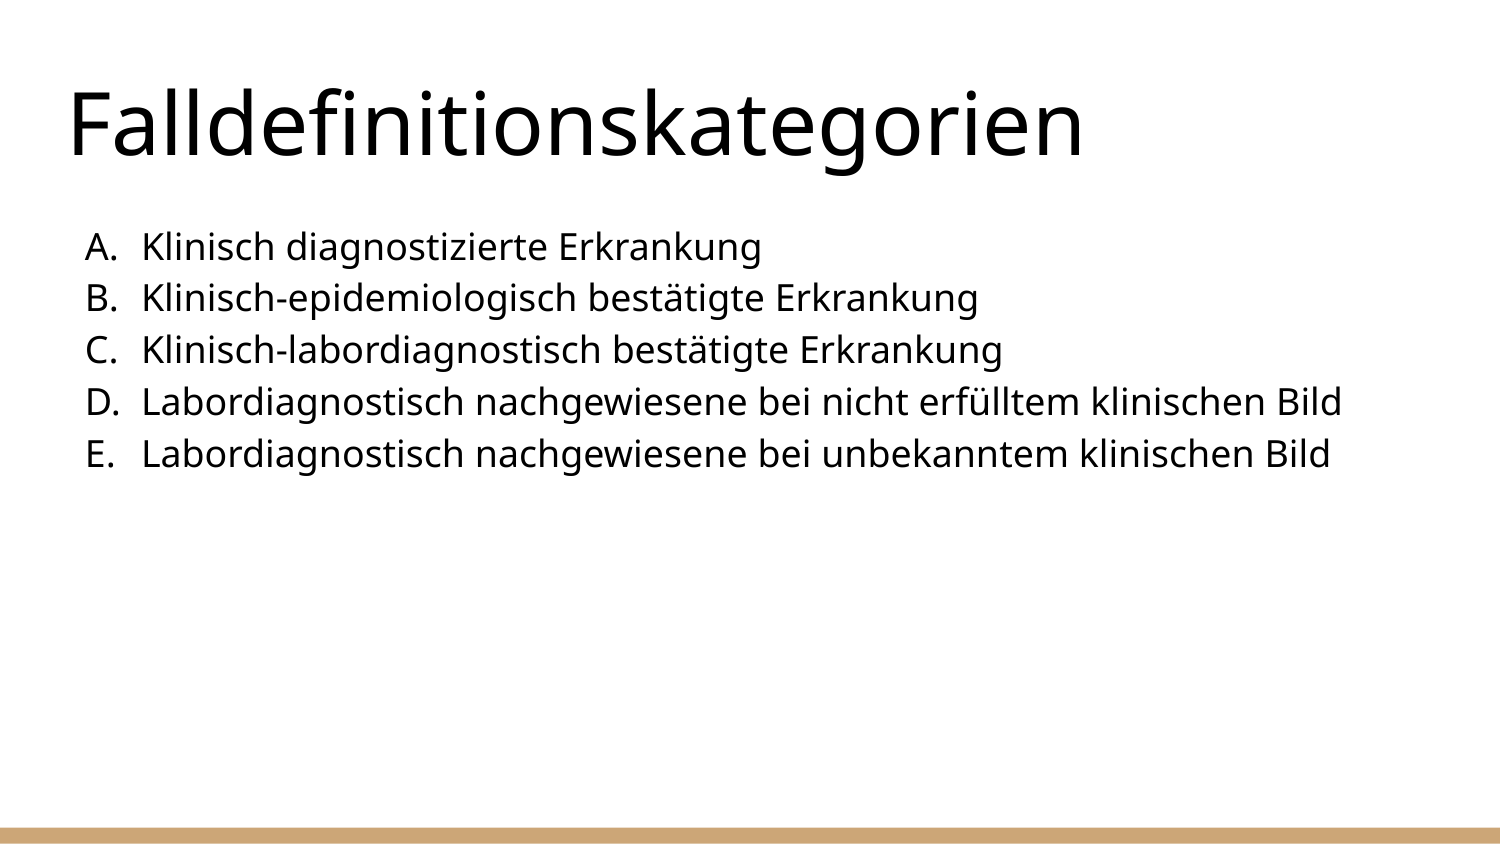

# Falldefinitionskategorien
Klinisch diagnostizierte Erkrankung
Klinisch-epidemiologisch bestätigte Erkrankung
Klinisch-labordiagnostisch bestätigte Erkrankung
Labordiagnostisch nachgewiesene bei nicht erfülltem klinischen Bild
Labordiagnostisch nachgewiesene bei unbekanntem klinischen Bild